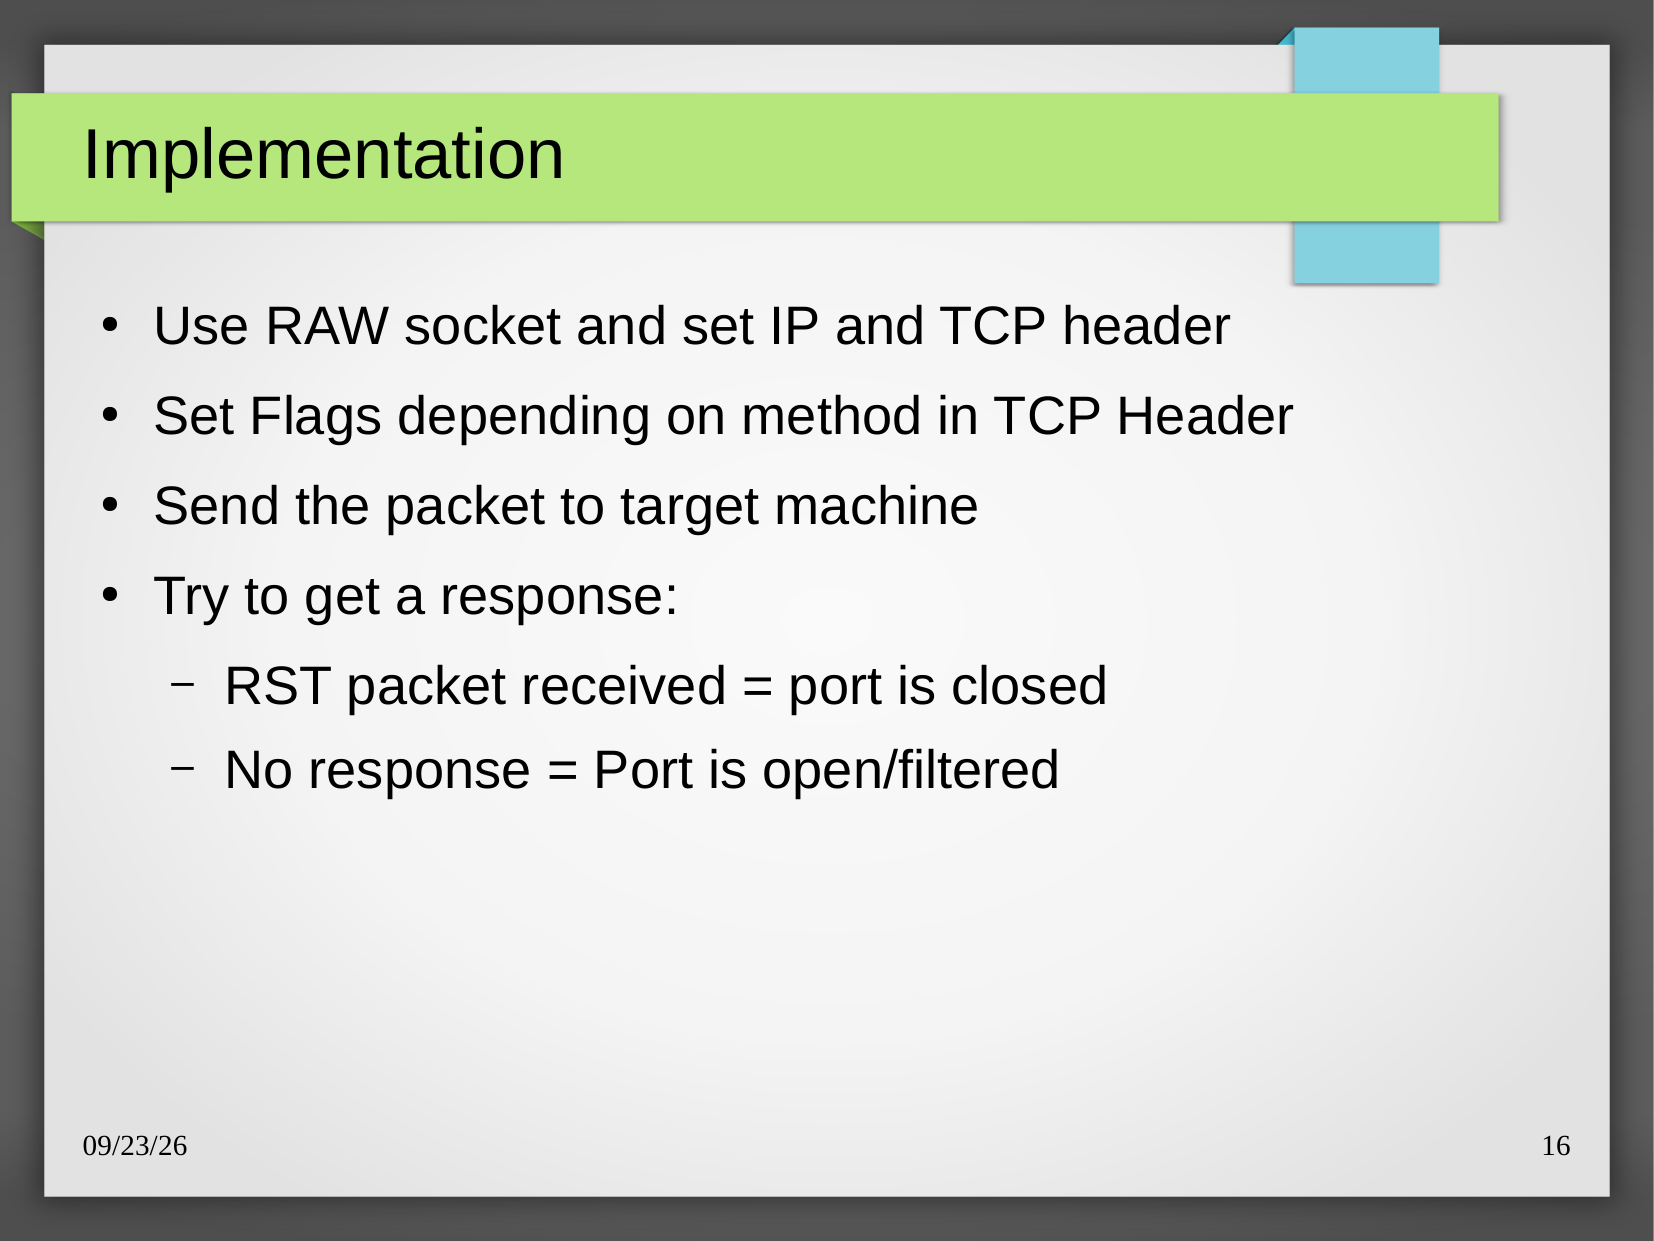

# Implementation
Use RAW socket and set IP and TCP header
Set Flags depending on method in TCP Header
Send the packet to target machine
Try to get a response:
RST packet received = port is closed
No response = Port is open/filtered
16